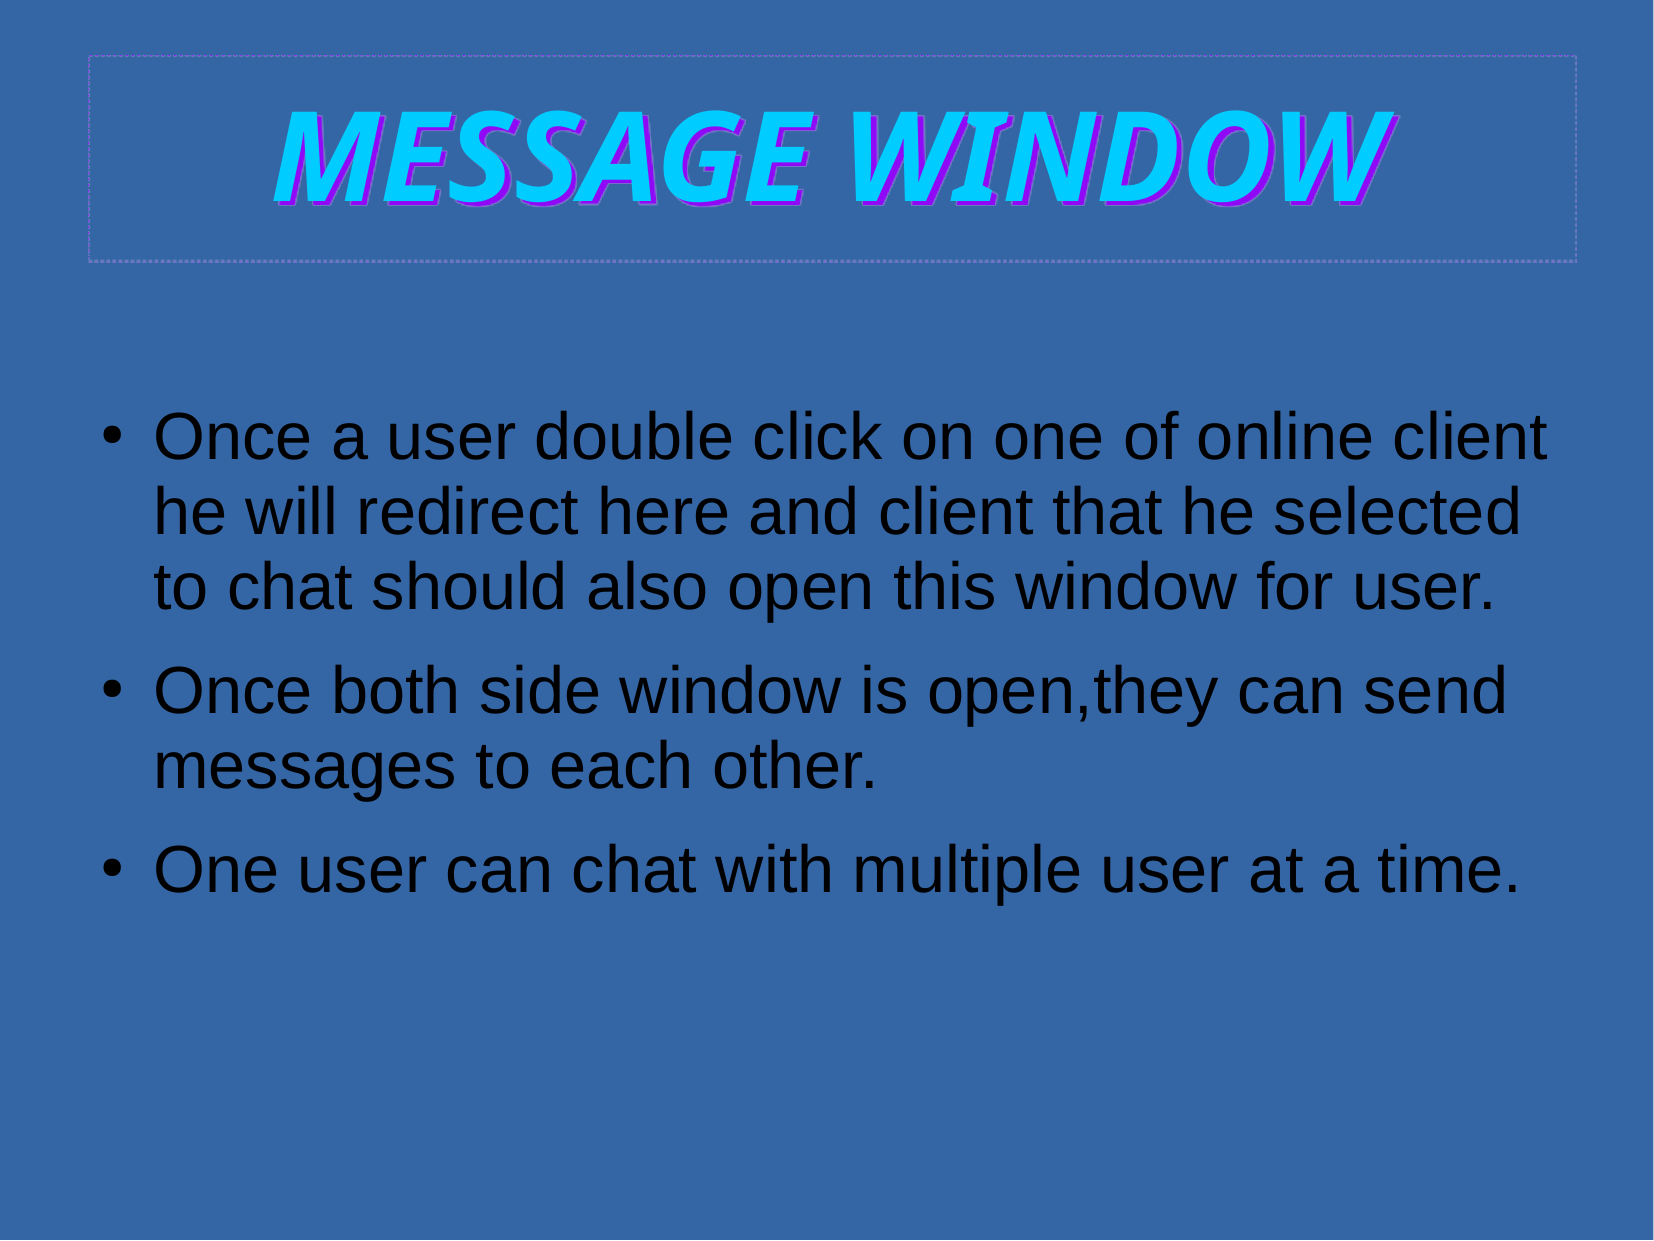

# Message window
Once a user double click on one of online client he will redirect here and client that he selected to chat should also open this window for user.
Once both side window is open,they can send messages to each other.
One user can chat with multiple user at a time.